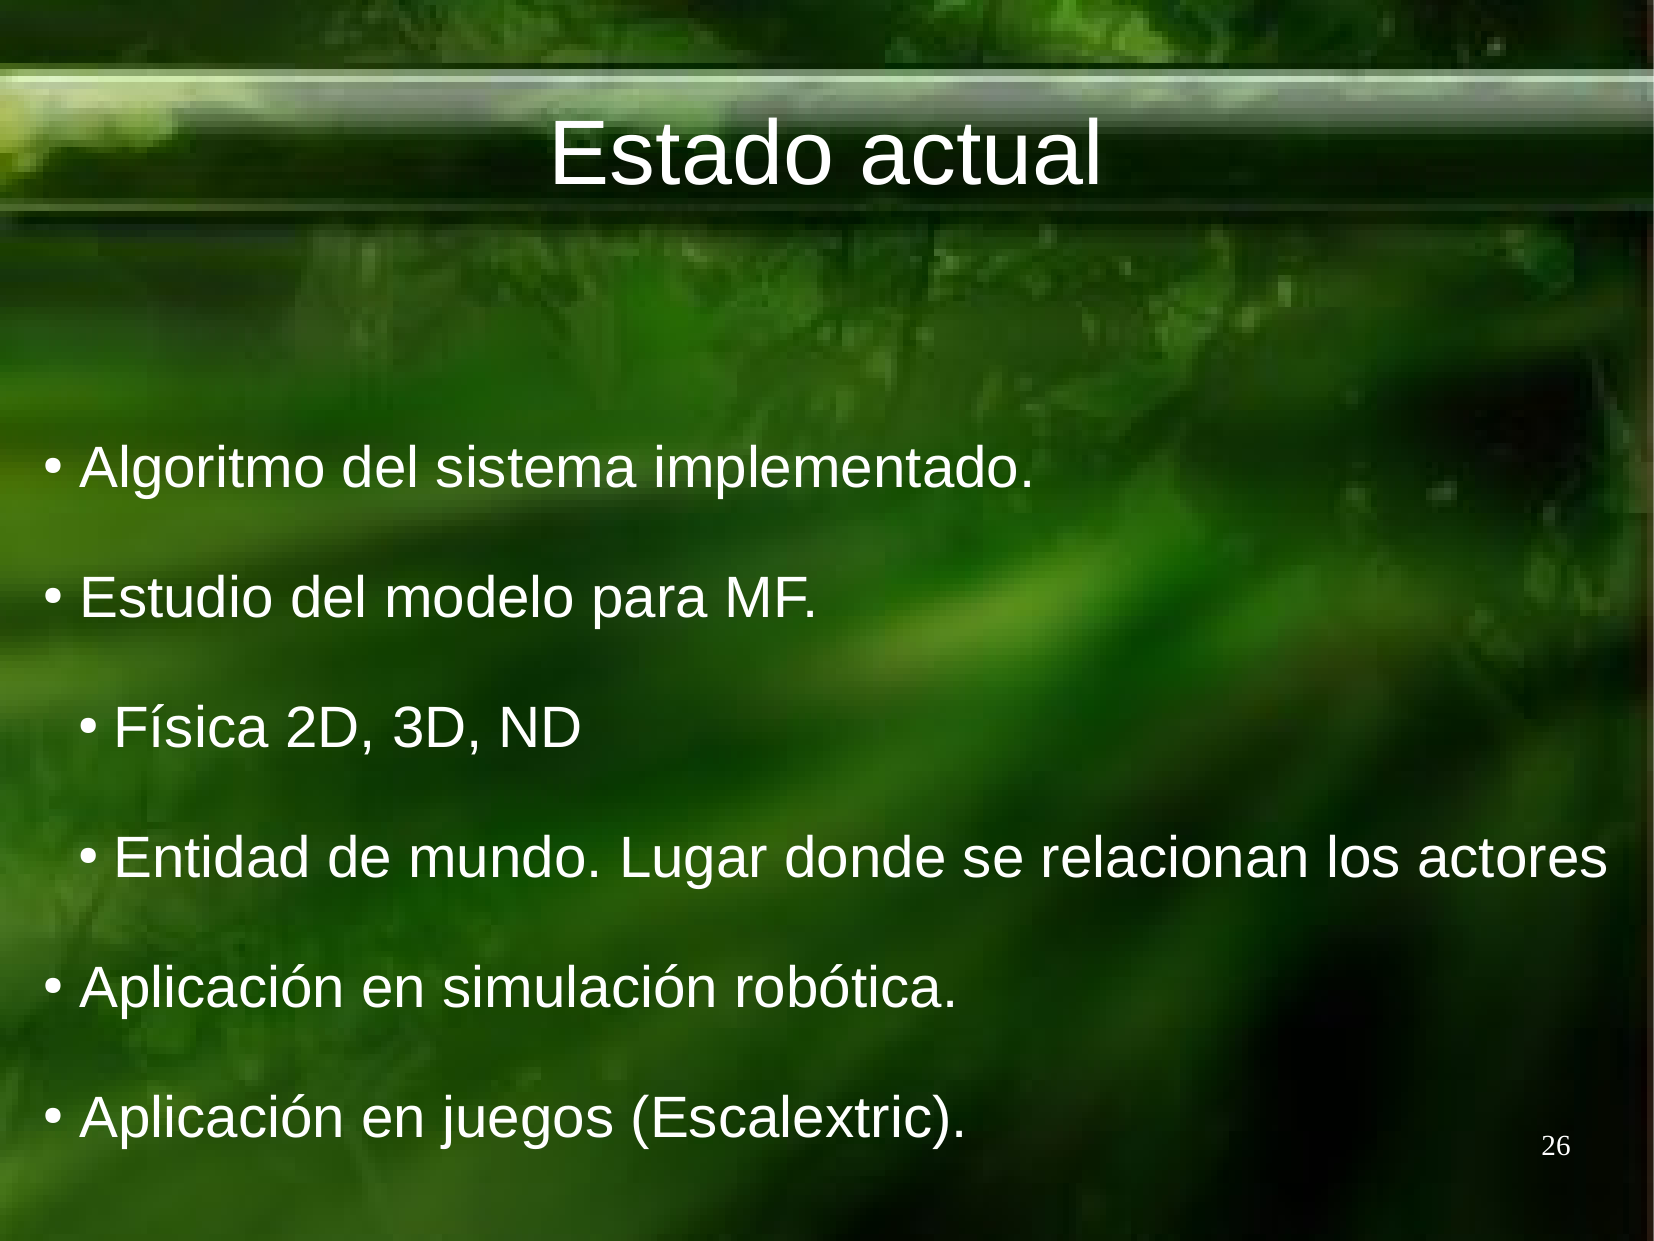

# Estado actual
 Algoritmo del sistema implementado.
 Estudio del modelo para MF.
Física 2D, 3D, ND
Entidad de mundo. Lugar donde se relacionan los actores
 Aplicación en simulación robótica.
 Aplicación en juegos (Escalextric).
26